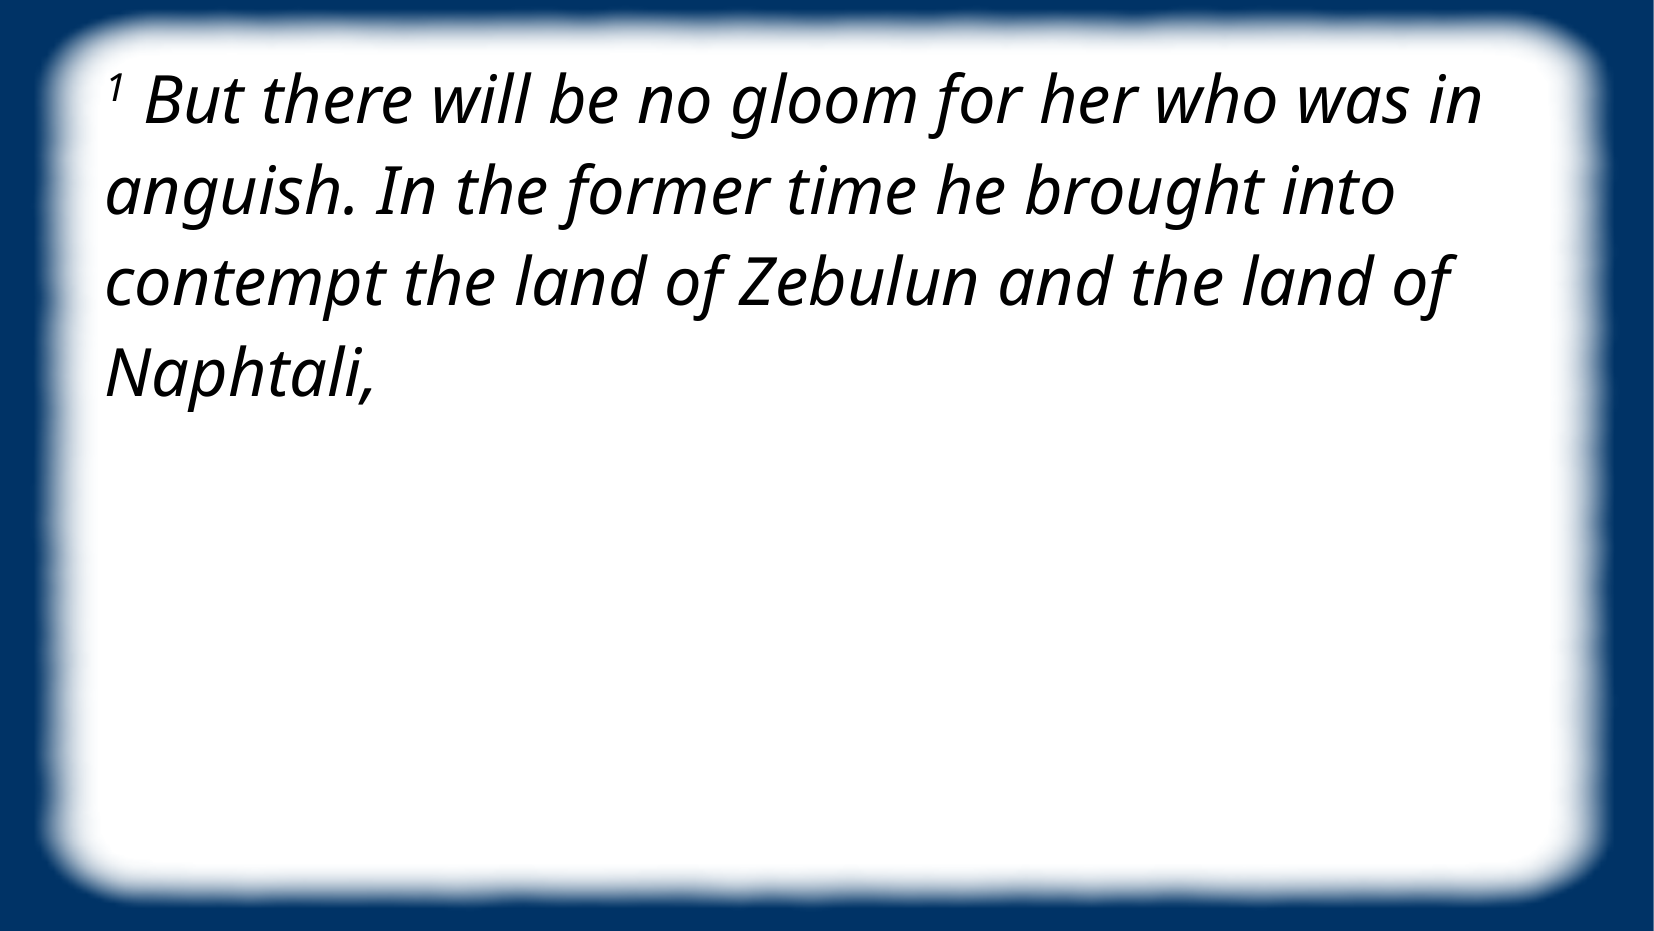

1 But there will be no gloom for her who was in anguish. In the former time he brought into contempt the land of Zebulun and the land of Naphtali,